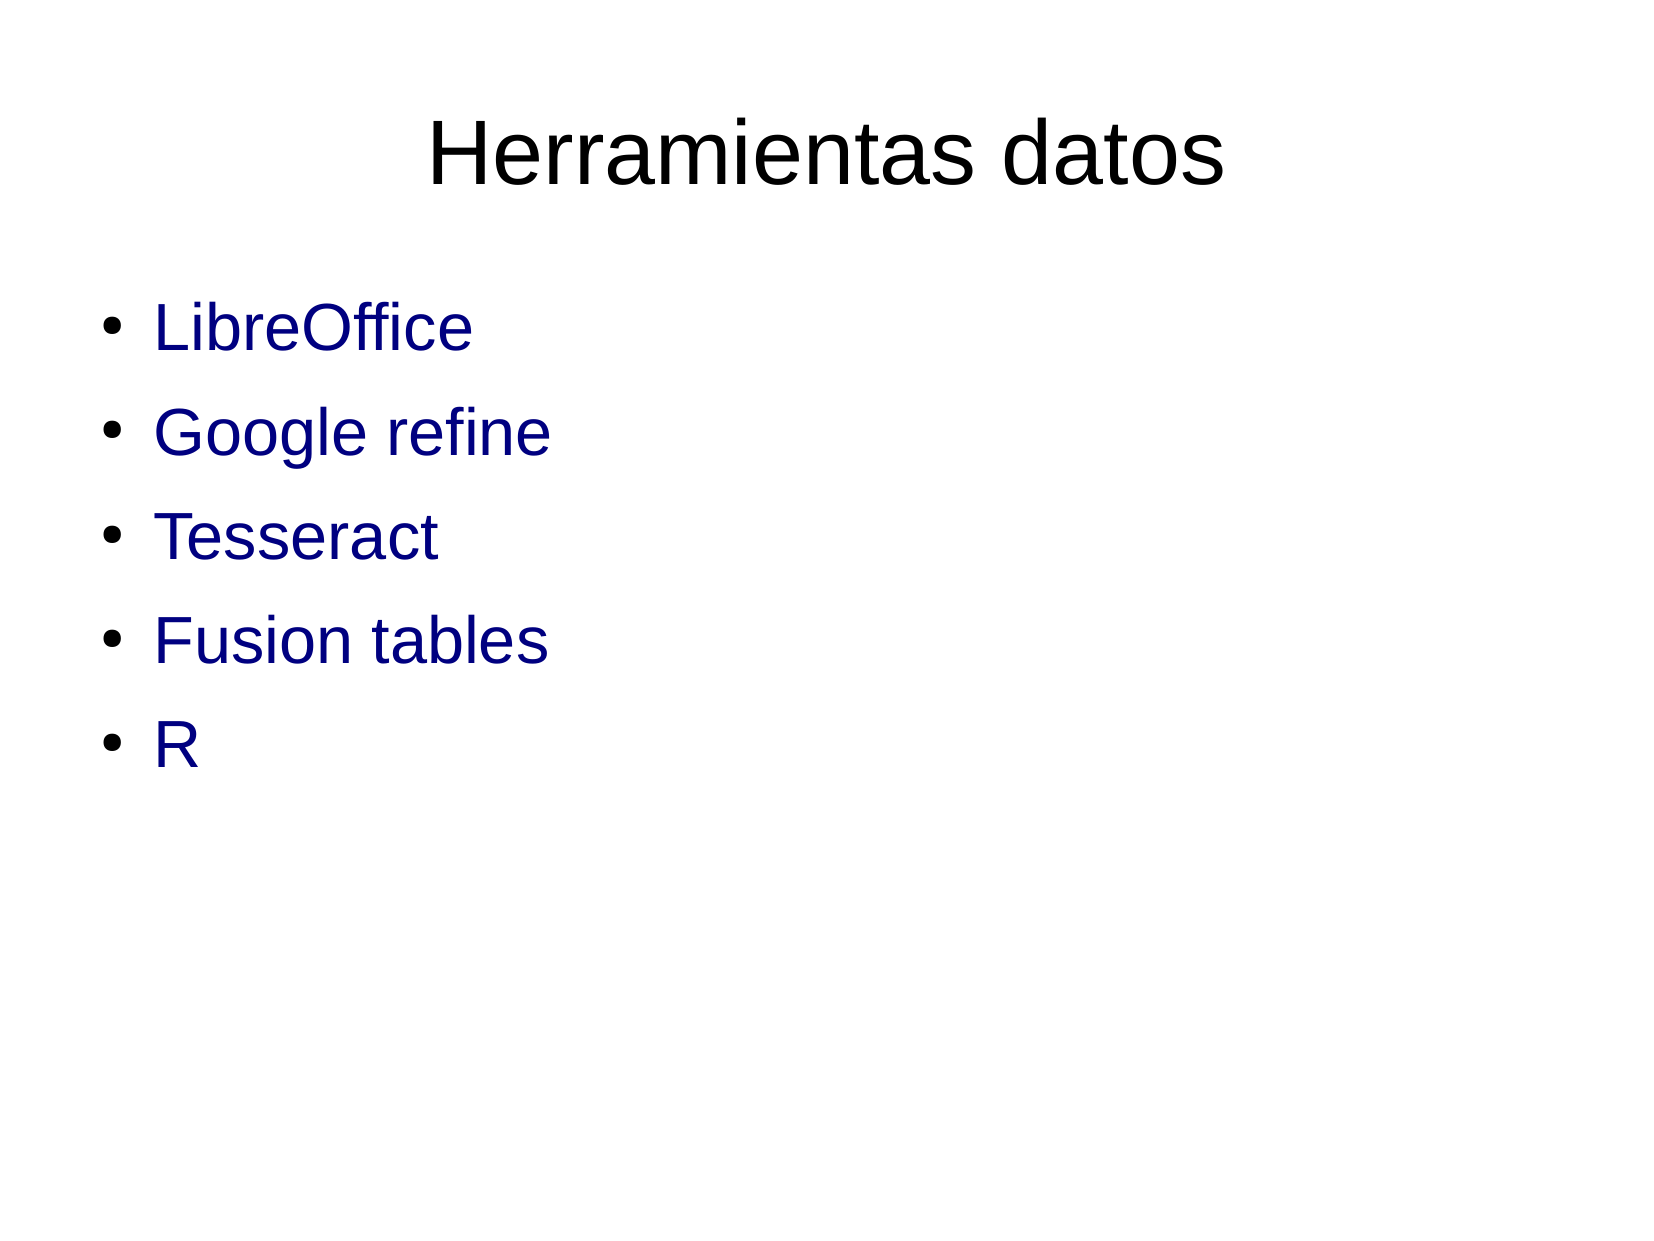

# Herramientas datos
LibreOffice
Google refine
Tesseract
Fusion tables
R